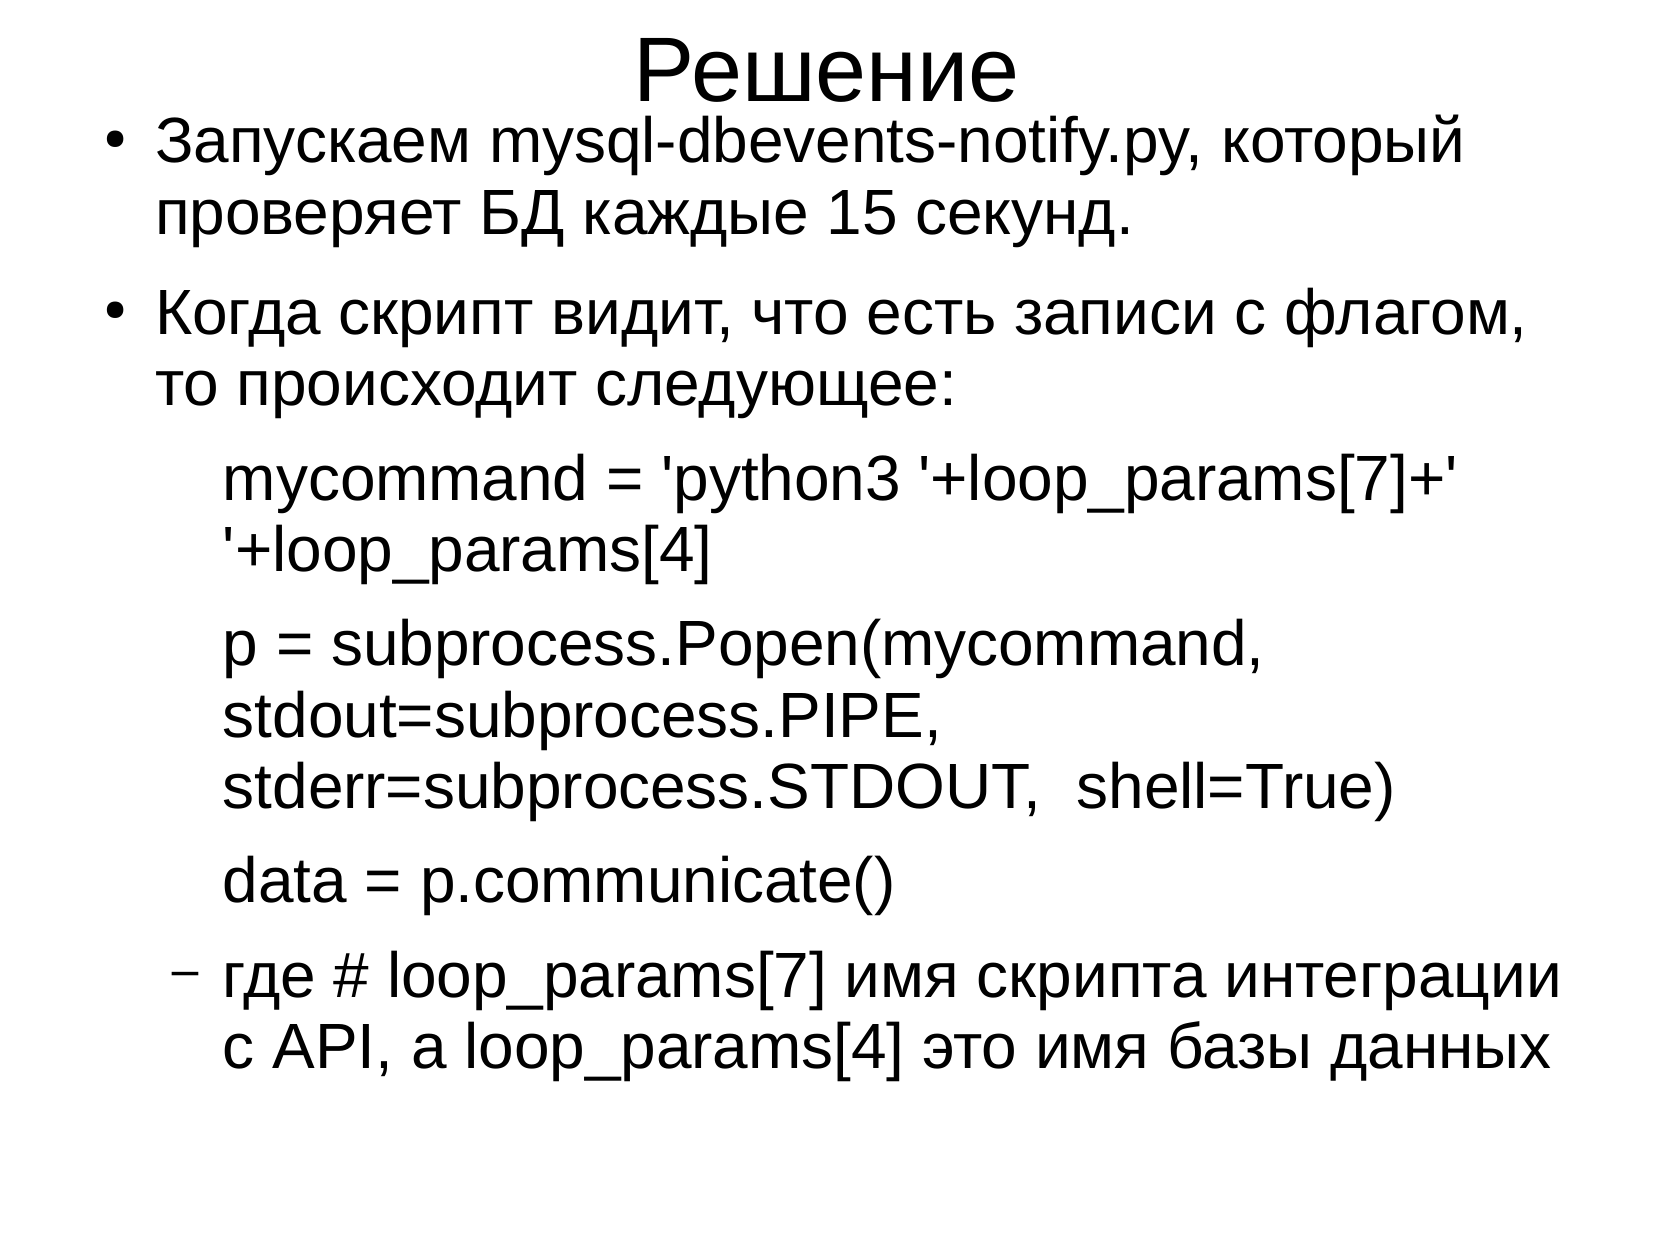

# Решение
Запускаем mysql-dbevents-notify.py, который проверяет БД каждые 15 секунд.
Когда скрипт видит, что есть записи с флагом, то происходит следующее:
mycommand = 'python3 '+loop_params[7]+' '+loop_params[4]
p = subprocess.Popen(mycommand, stdout=subprocess.PIPE, stderr=subprocess.STDOUT, shell=True)
data = p.communicate()
где # loop_params[7] имя скрипта интеграции с API, а loop_params[4] это имя базы данных